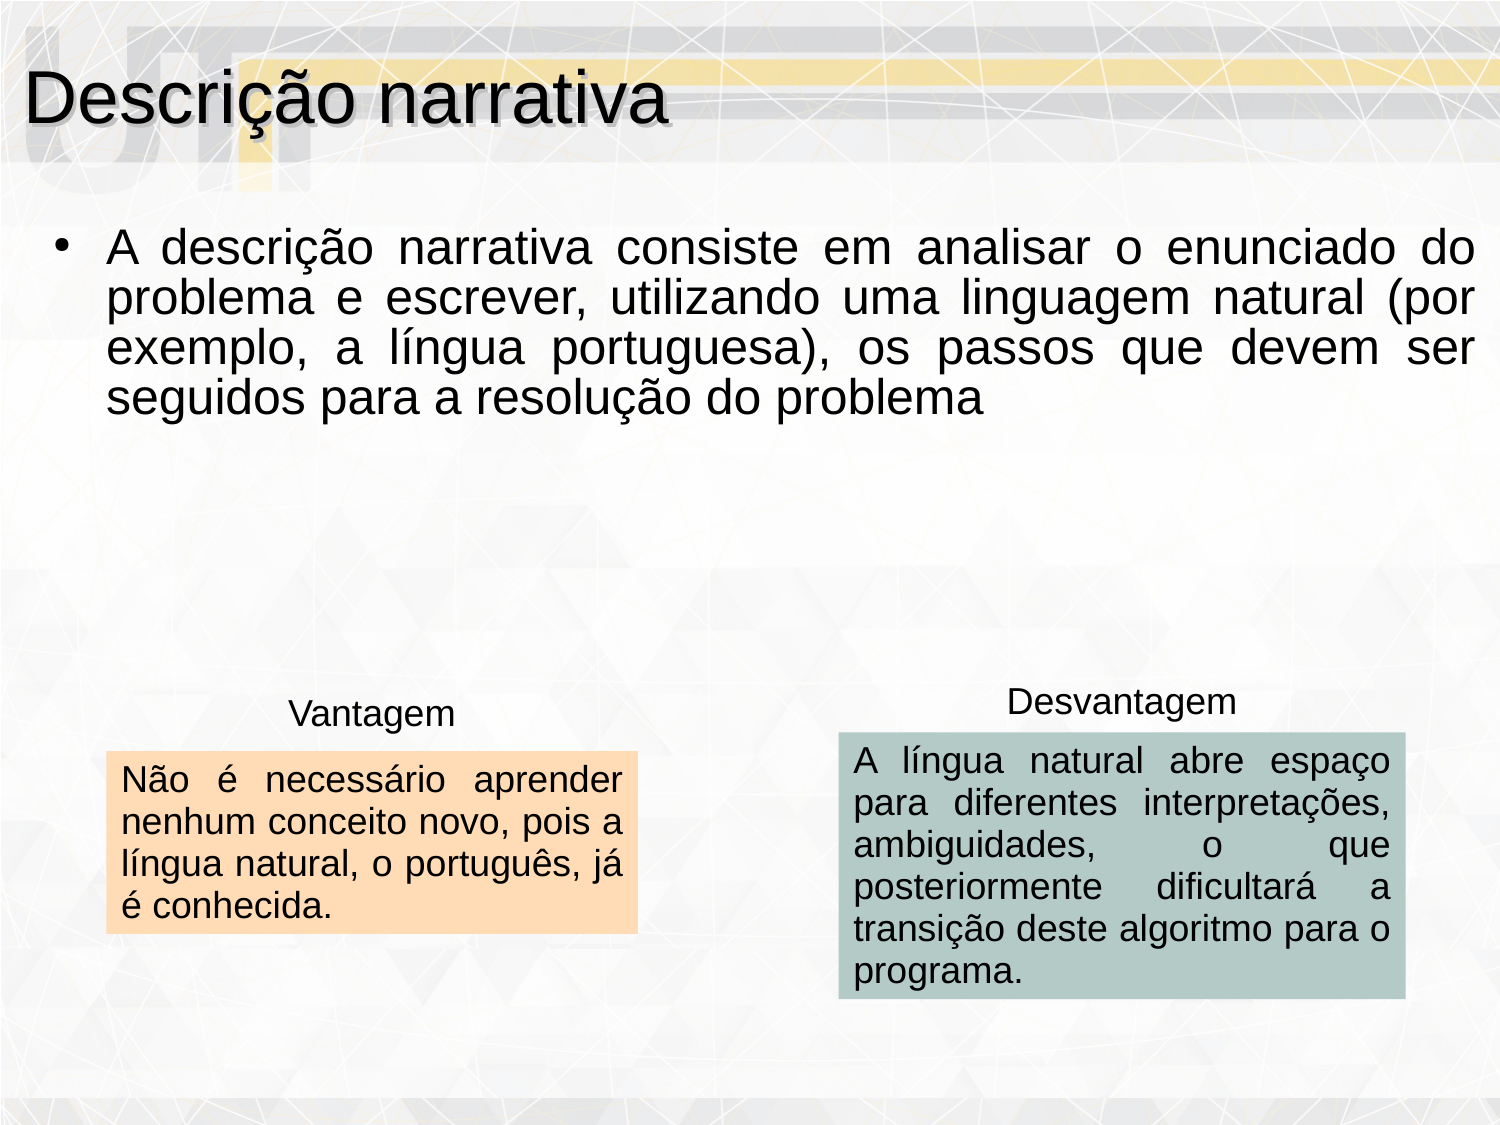

# Descrição narrativa
A descrição narrativa consiste em analisar o enunciado do problema e escrever, utilizando uma linguagem natural (por exemplo, a língua portuguesa), os passos que devem ser seguidos para a resolução do problema
Desvantagem
Vantagem
A língua natural abre espaço para diferentes interpretações, ambiguidades, o que posteriormente dificultará a transição deste algoritmo para o programa.
Não é necessário aprender nenhum conceito novo, pois a língua natural, o português, já é conhecida.